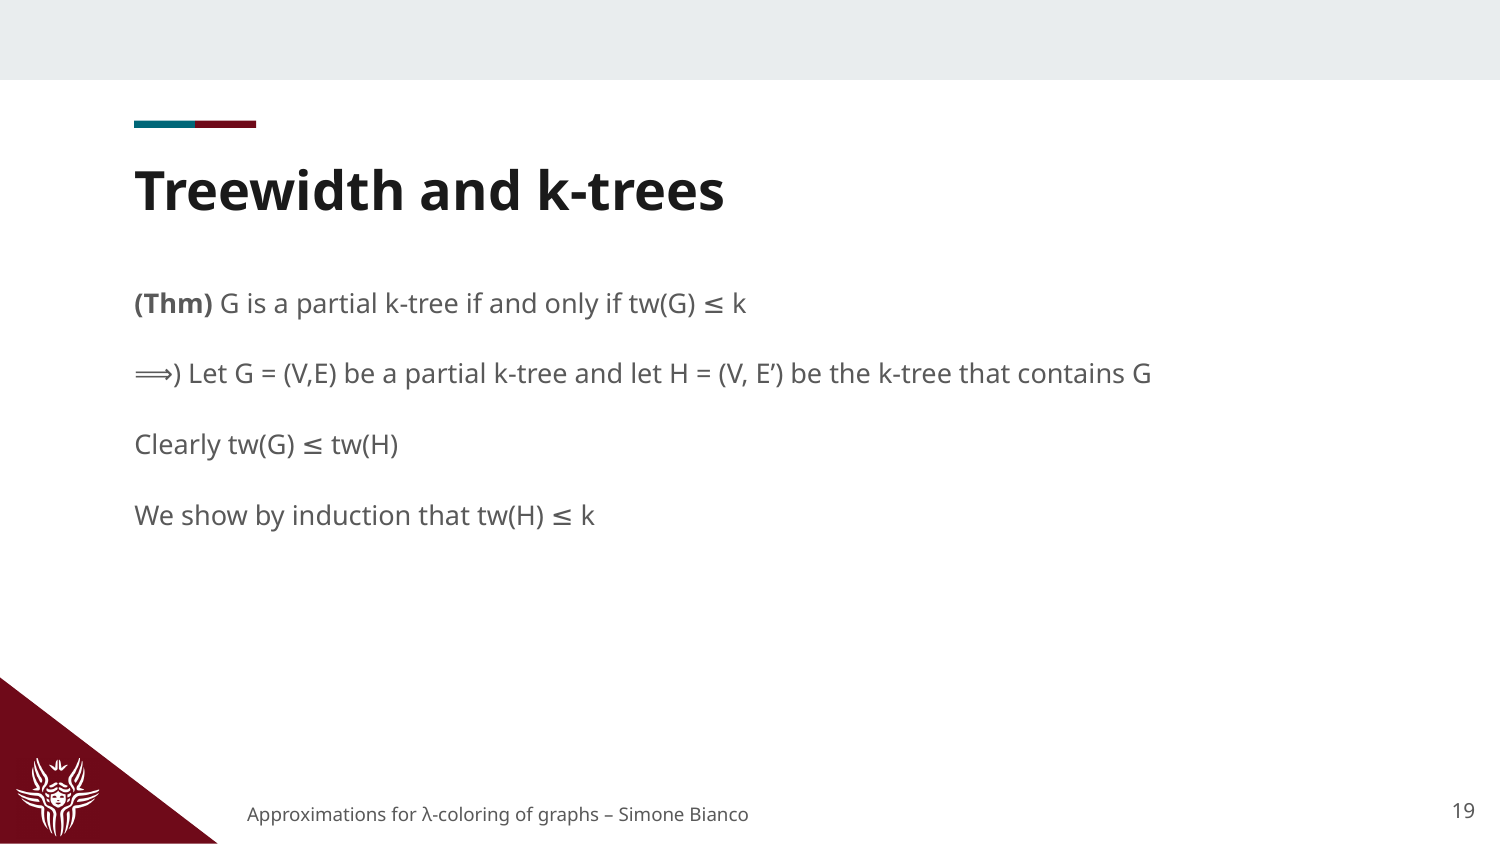

# Treewidth and k-trees
(Thm) G is a partial k-tree if and only if tw(G) ≤ k
⟹) Let G = (V,E) be a partial k-tree and let H = (V, E’) be the k-tree that contains G
Clearly tw(G) ≤ tw(H)
We show by induction that tw(H) ≤ k
Approximations for λ-coloring of graphs – Simone Bianco